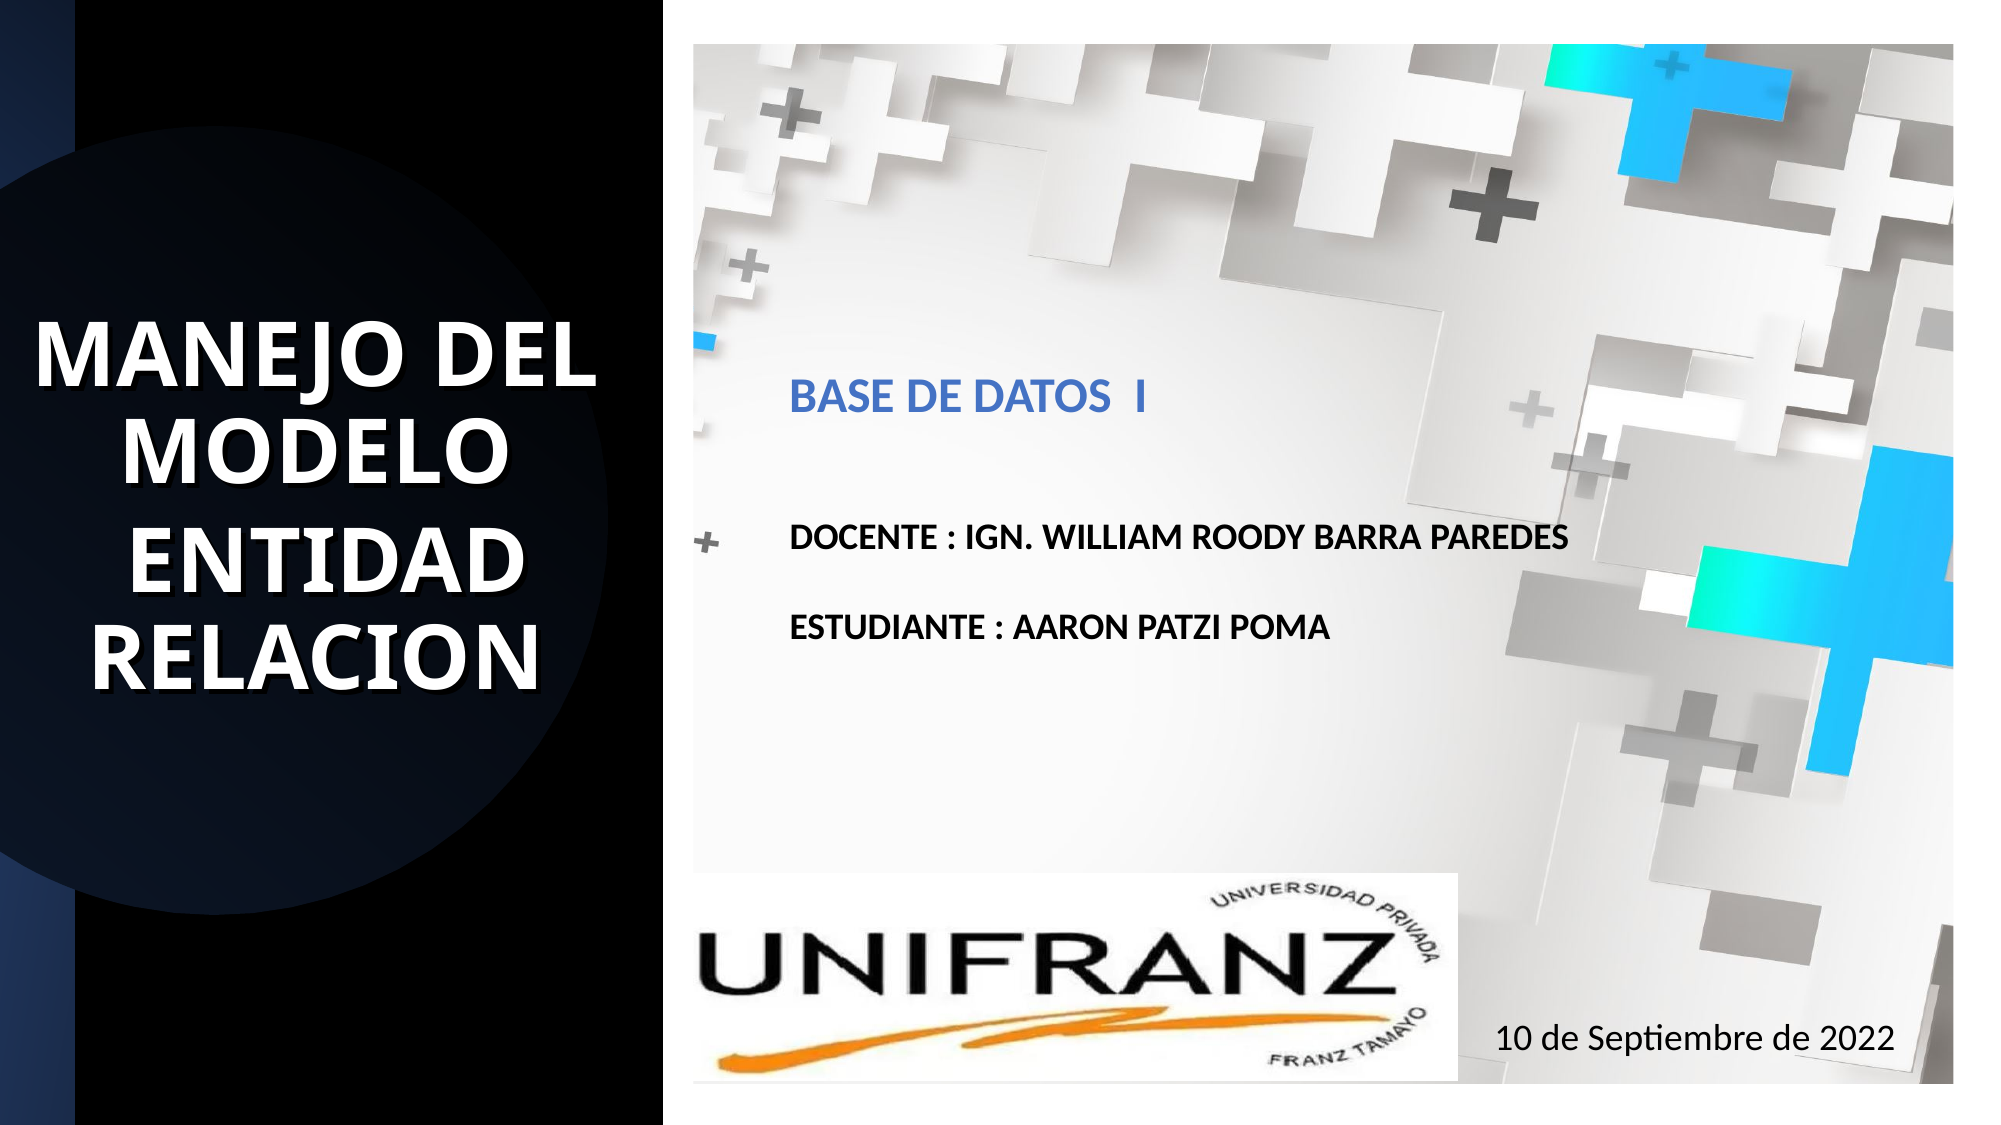

MANEJO DEL MODELO
 ENTIDAD RELACION
BASE DE DATOS I
DOCENTE : IGN. WILLIAM ROODY BARRA PAREDES
ESTUDIANTE : AARON PATZI POMA
10 de Septiembre de 2022